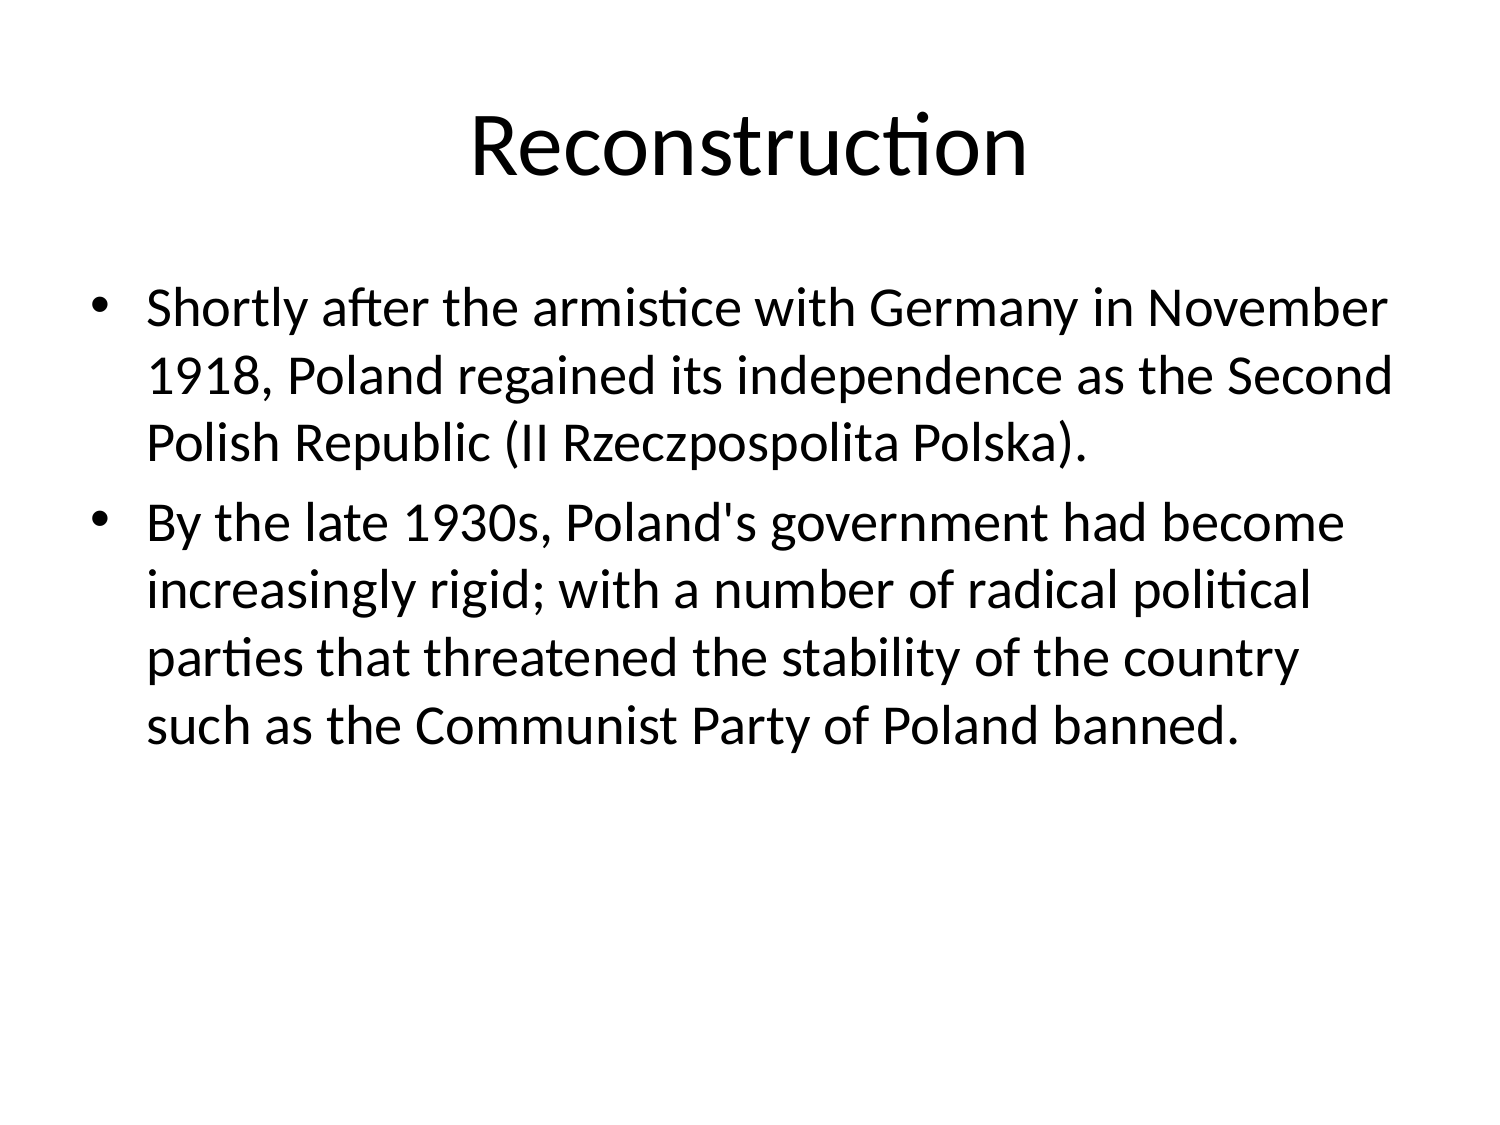

# Reconstruction
Shortly after the armistice with Germany in November 1918, Poland regained its independence as the Second Polish Republic (II Rzeczpospolita Polska).
By the late 1930s, Poland's government had become increasingly rigid; with a number of radical political parties that threatened the stability of the country such as the Communist Party of Poland banned.